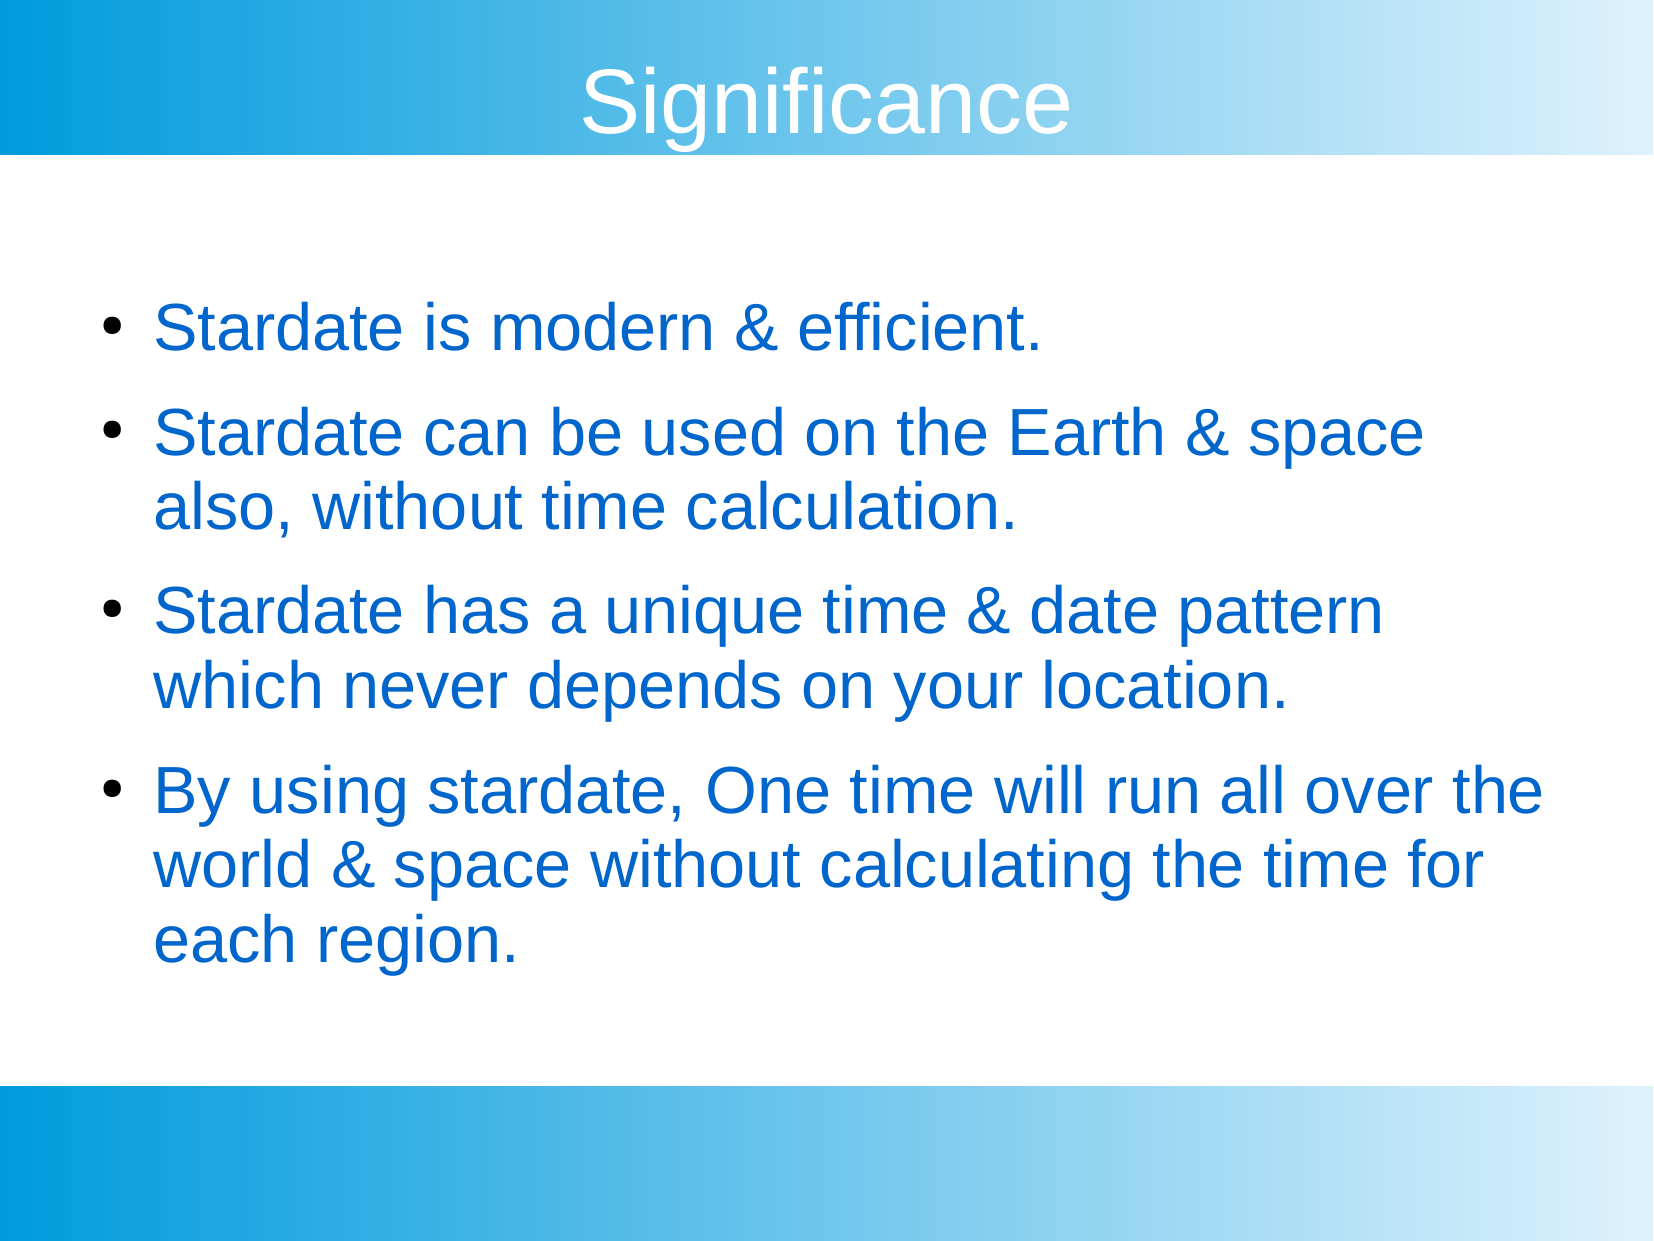

# Significance
Stardate is modern & efficient.
Stardate can be used on the Earth & space also, without time calculation.
Stardate has a unique time & date pattern which never depends on your location.
By using stardate, One time will run all over the world & space without calculating the time for each region.